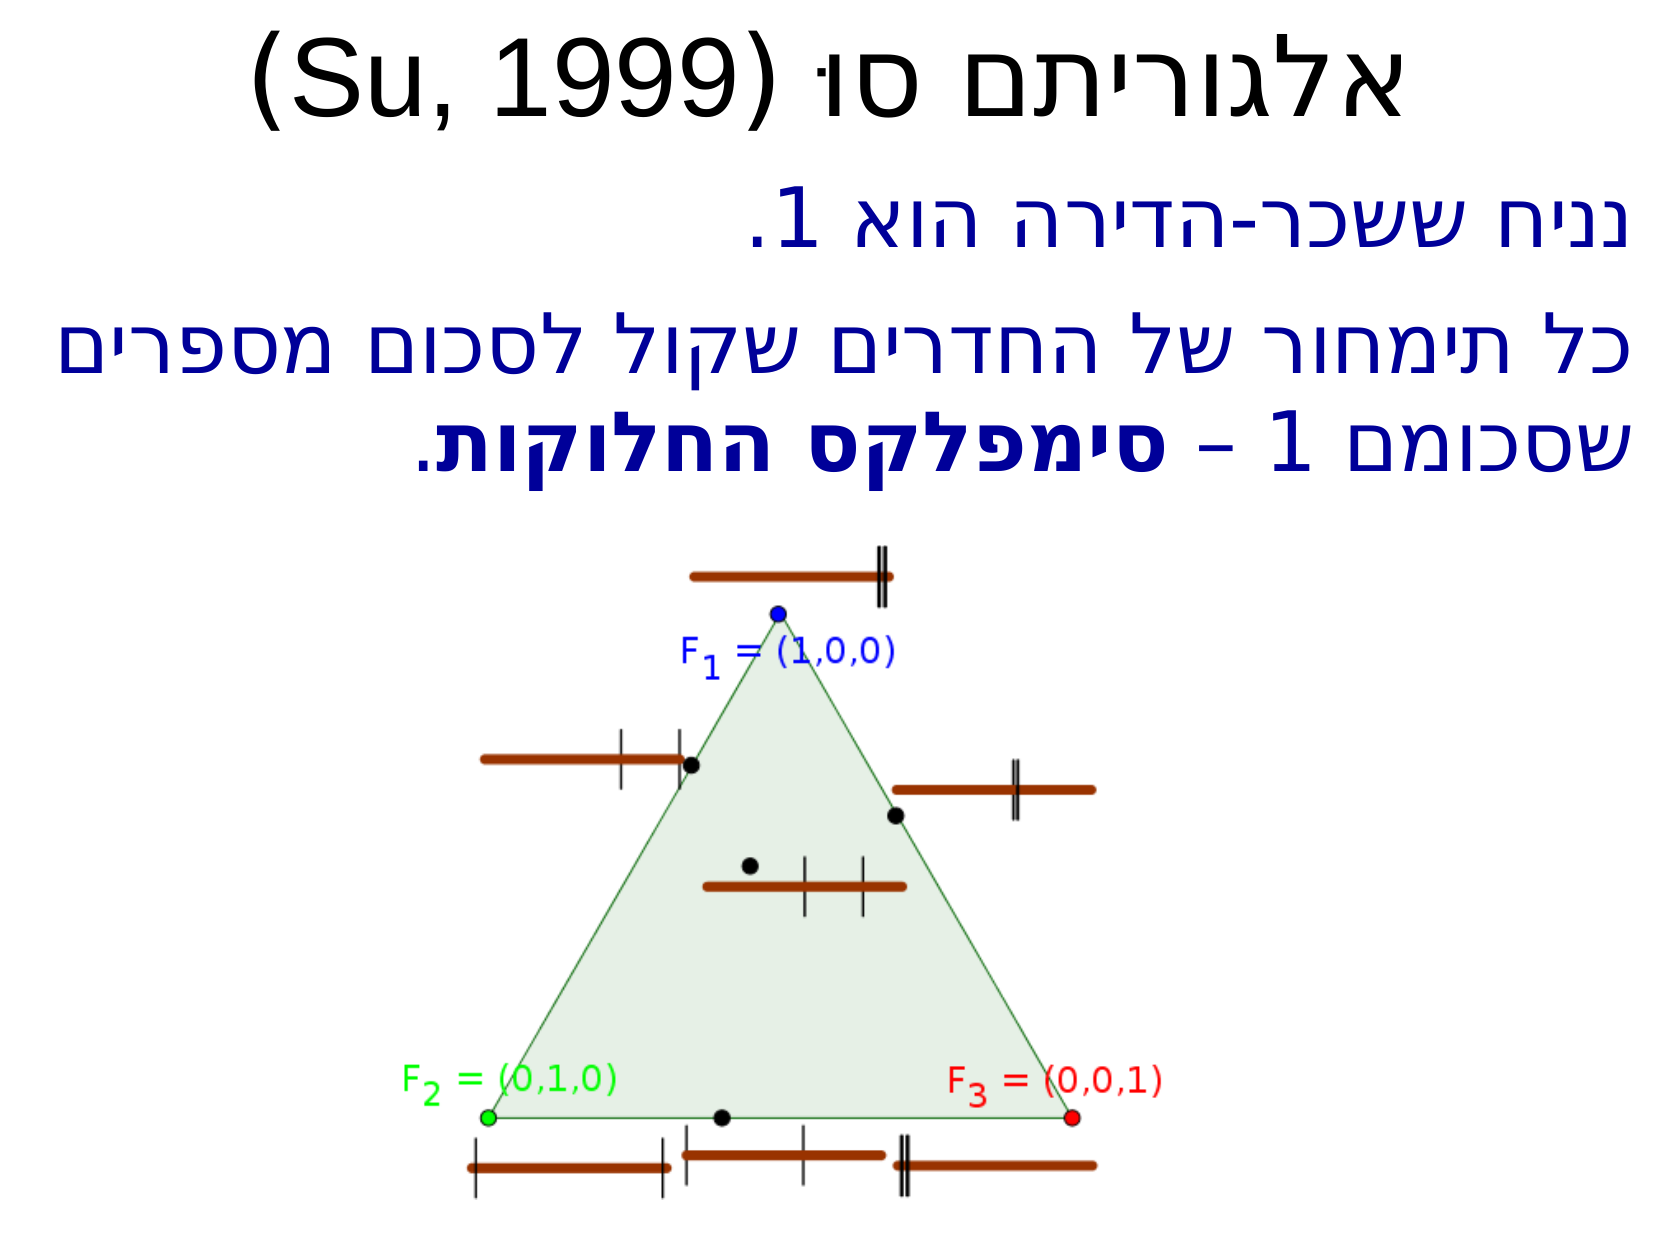

# אלגוריתם סוּ (Su, 1999)
נניח ששכר-הדירה הוא 1.
כל תימחור של החדרים שקול לסכום מספרים שסכומם 1 – סימפלקס החלוקות.